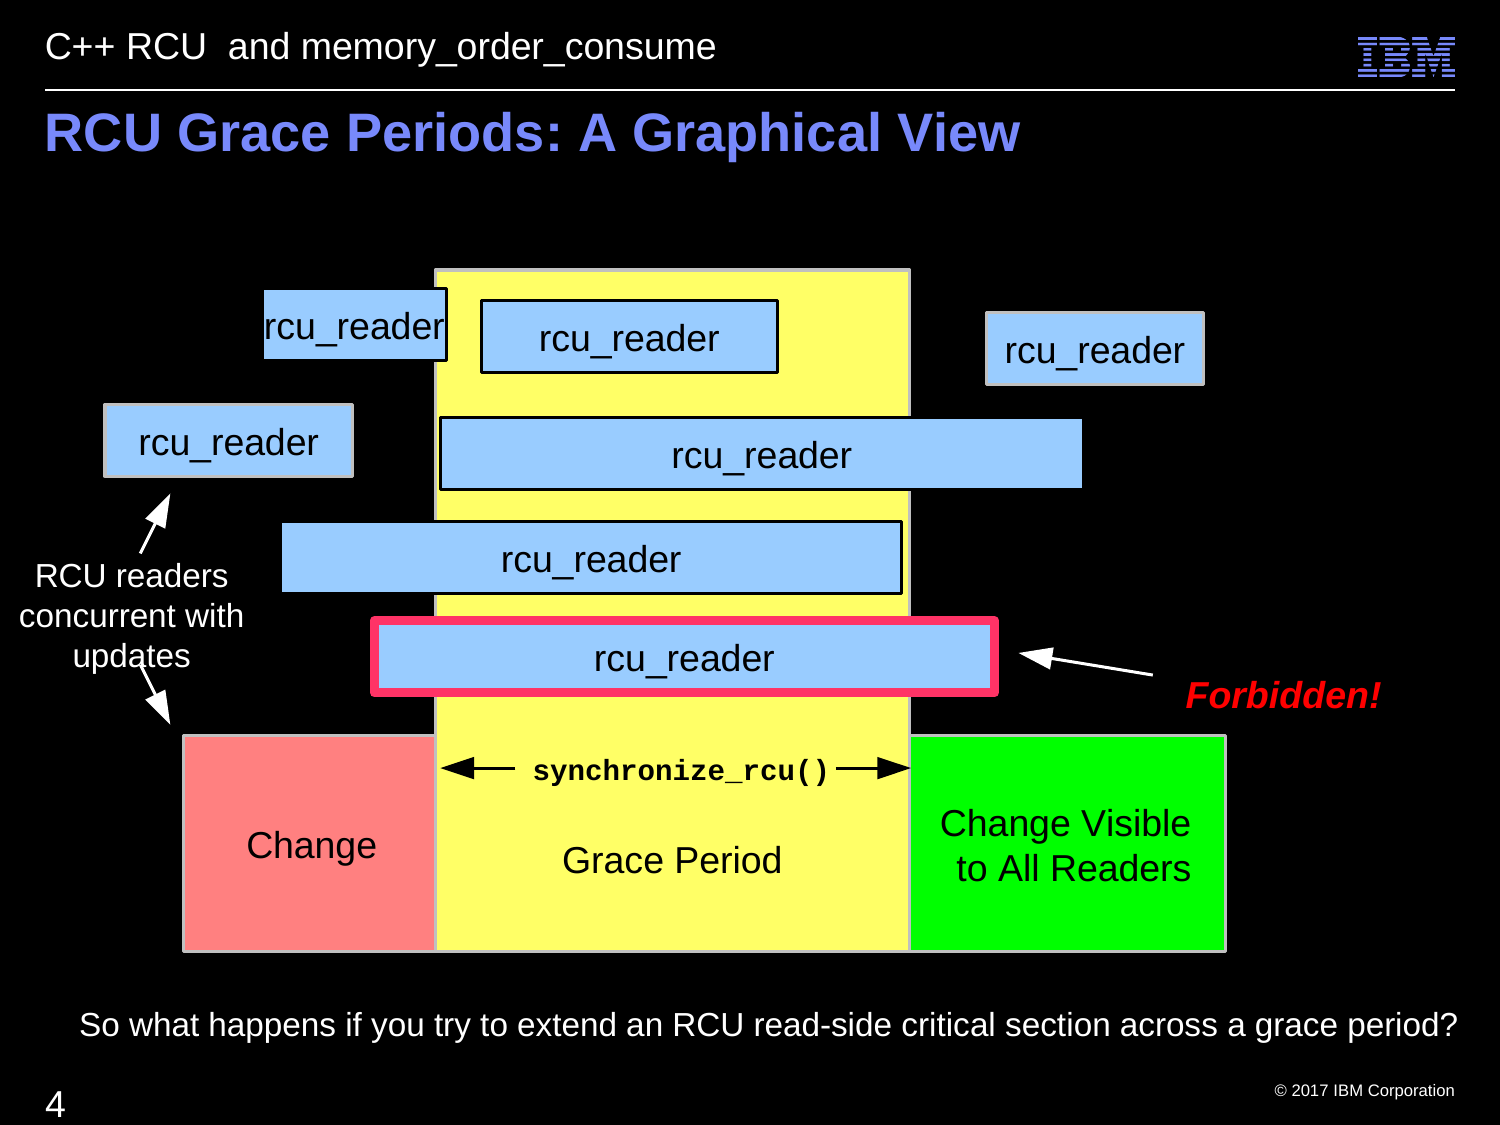

# RCU Grace Periods: A Graphical View
Grace Period
rcu_reader
rcu_reader
rcu_reader
rcu_reader
rcu_reader
rcu_reader
RCU readers concurrent with updates
rcu_reader
Forbidden!
Change
Change Visible
to All Readers
synchronize_rcu()
So what happens if you try to extend an RCU read-side critical section across a grace period?
4